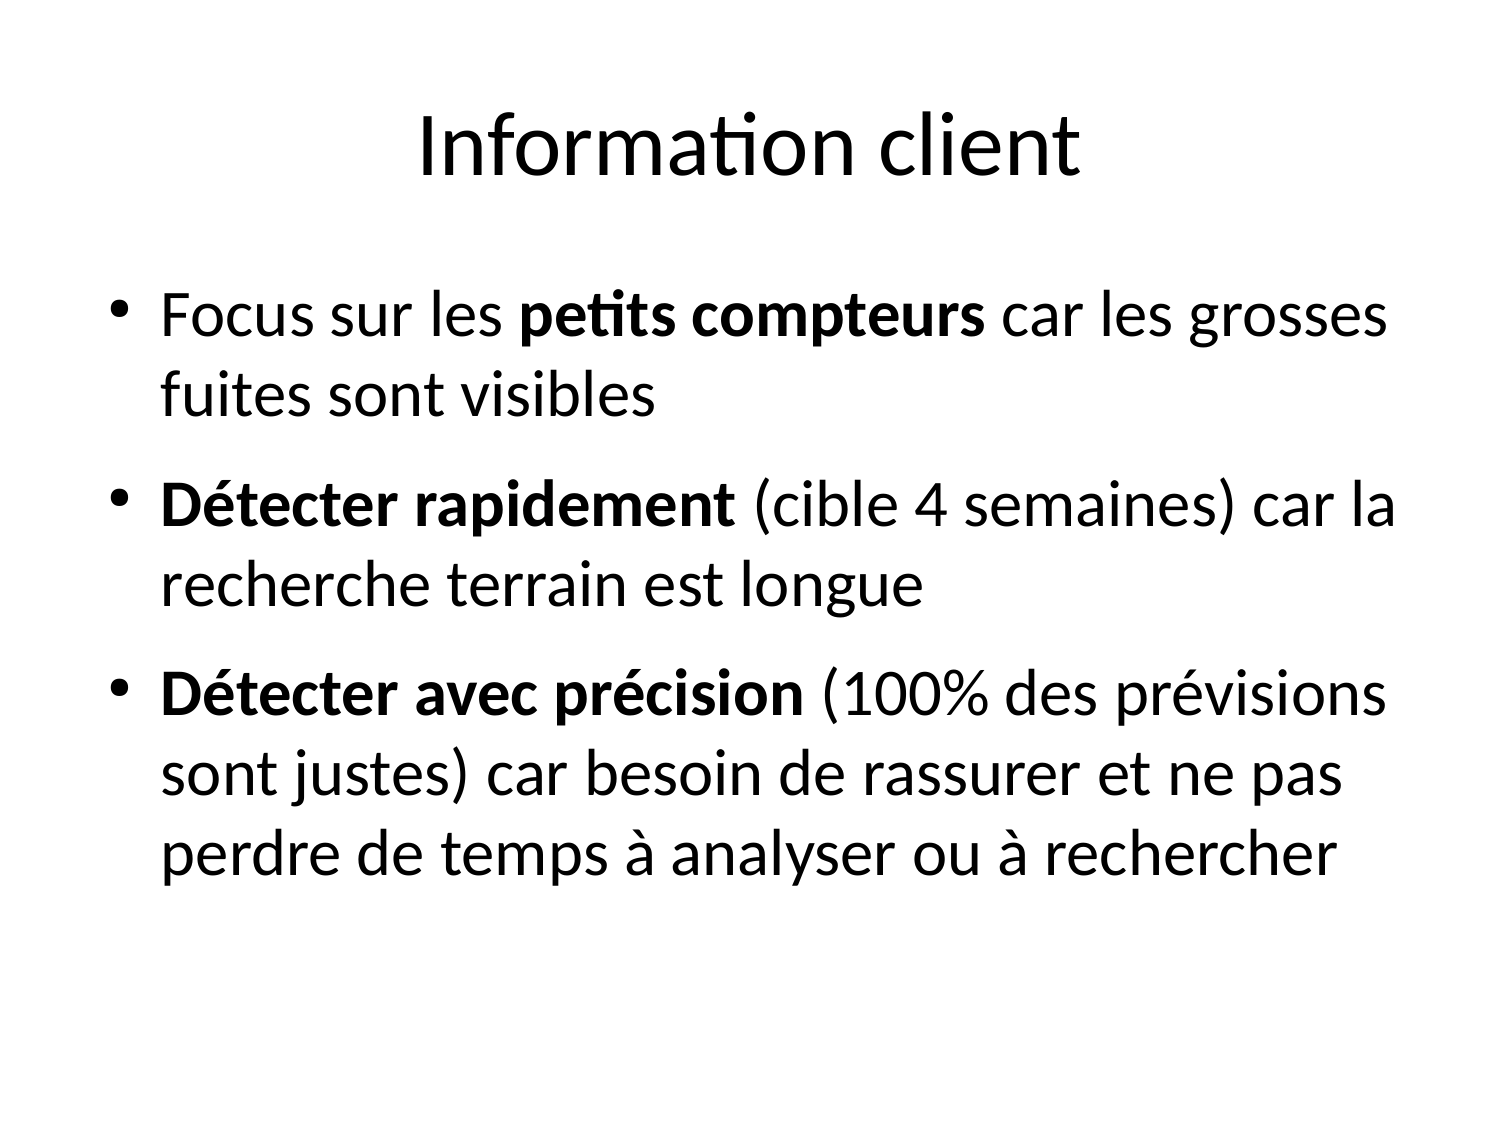

# Information client
Focus sur les petits compteurs car les grosses fuites sont visibles
Détecter rapidement (cible 4 semaines) car la recherche terrain est longue
Détecter avec précision (100% des prévisions sont justes) car besoin de rassurer et ne pas perdre de temps à analyser ou à rechercher